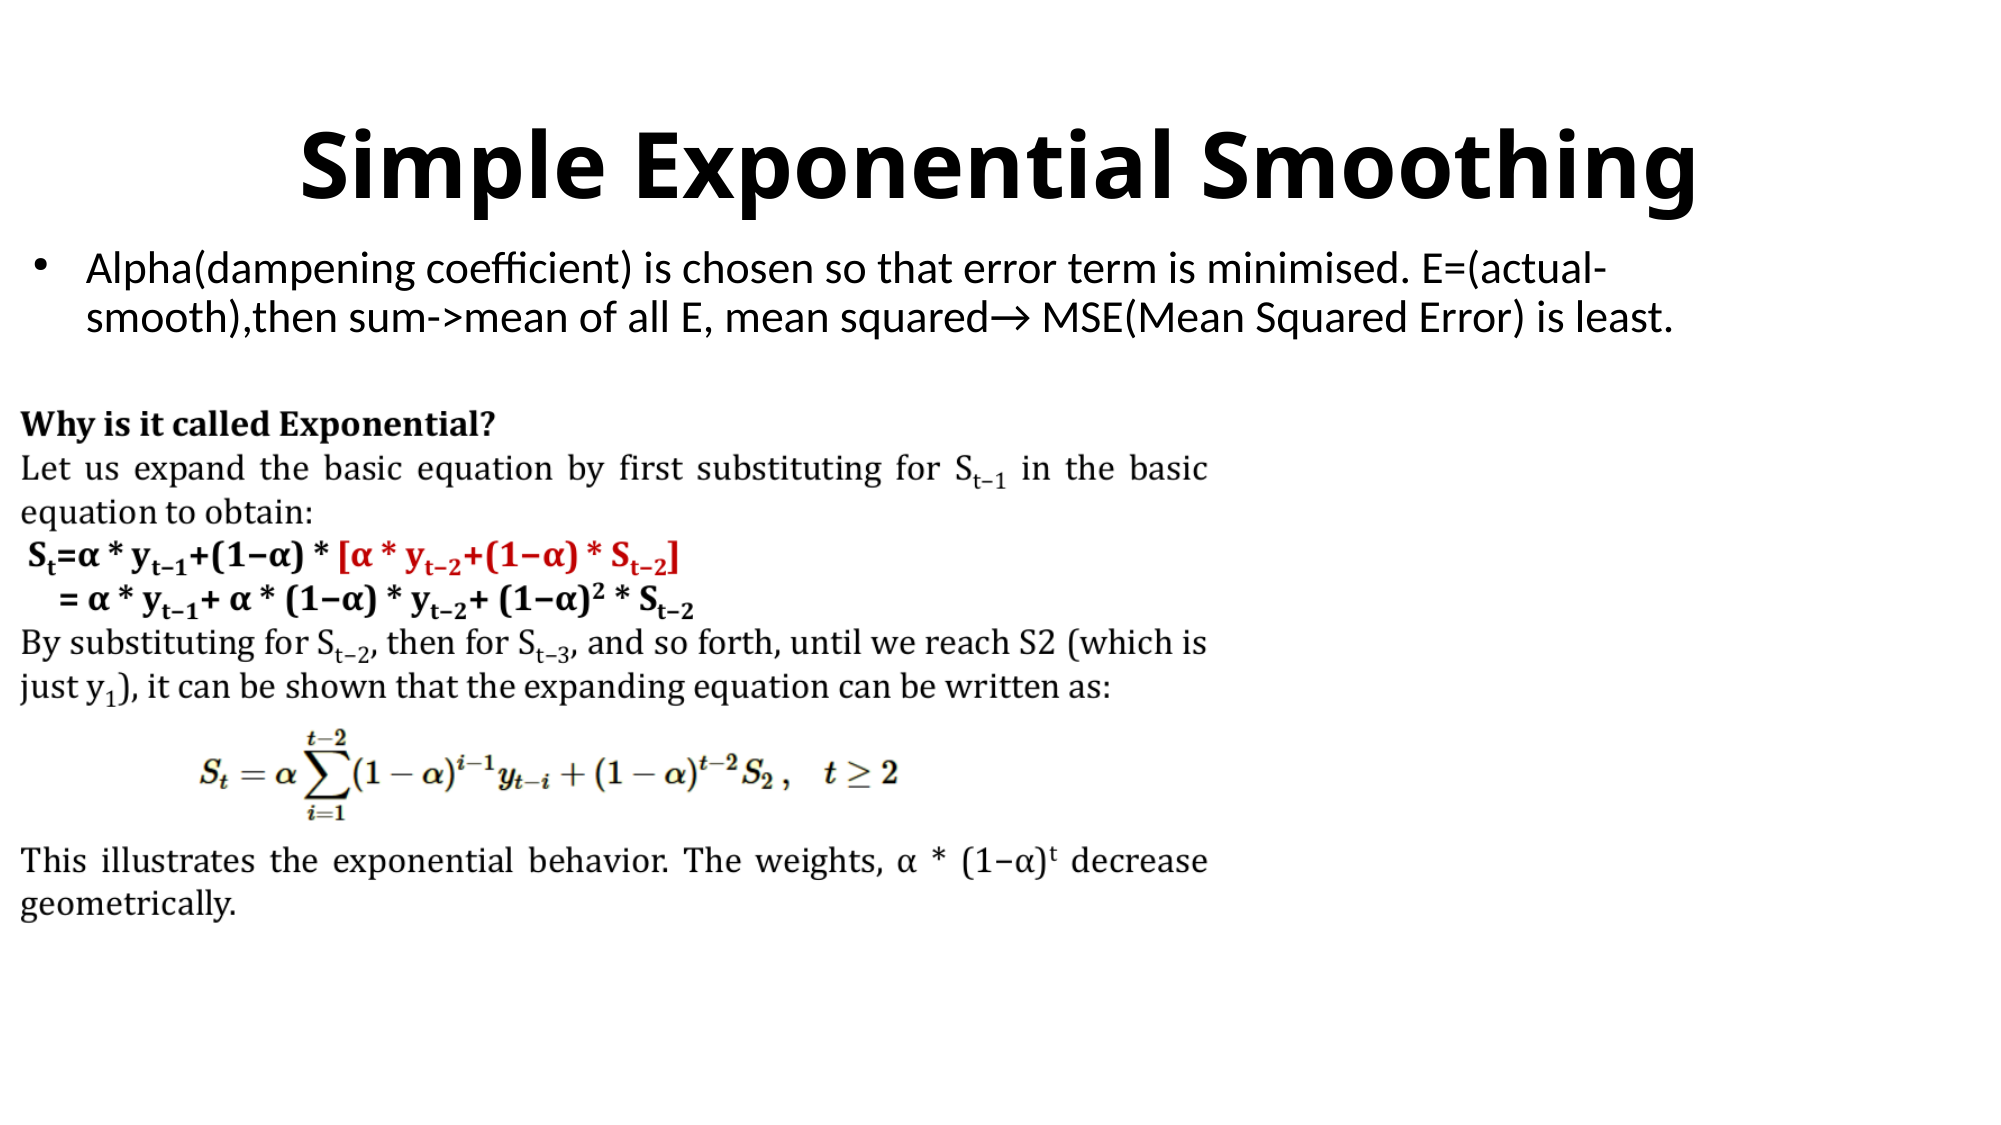

# Simple Exponential Smoothing
Alpha(dampening coefficient) is chosen so that error term is minimised. E=(actual-smooth),then sum->mean of all E, mean squared→ MSE(Mean Squared Error) is least.